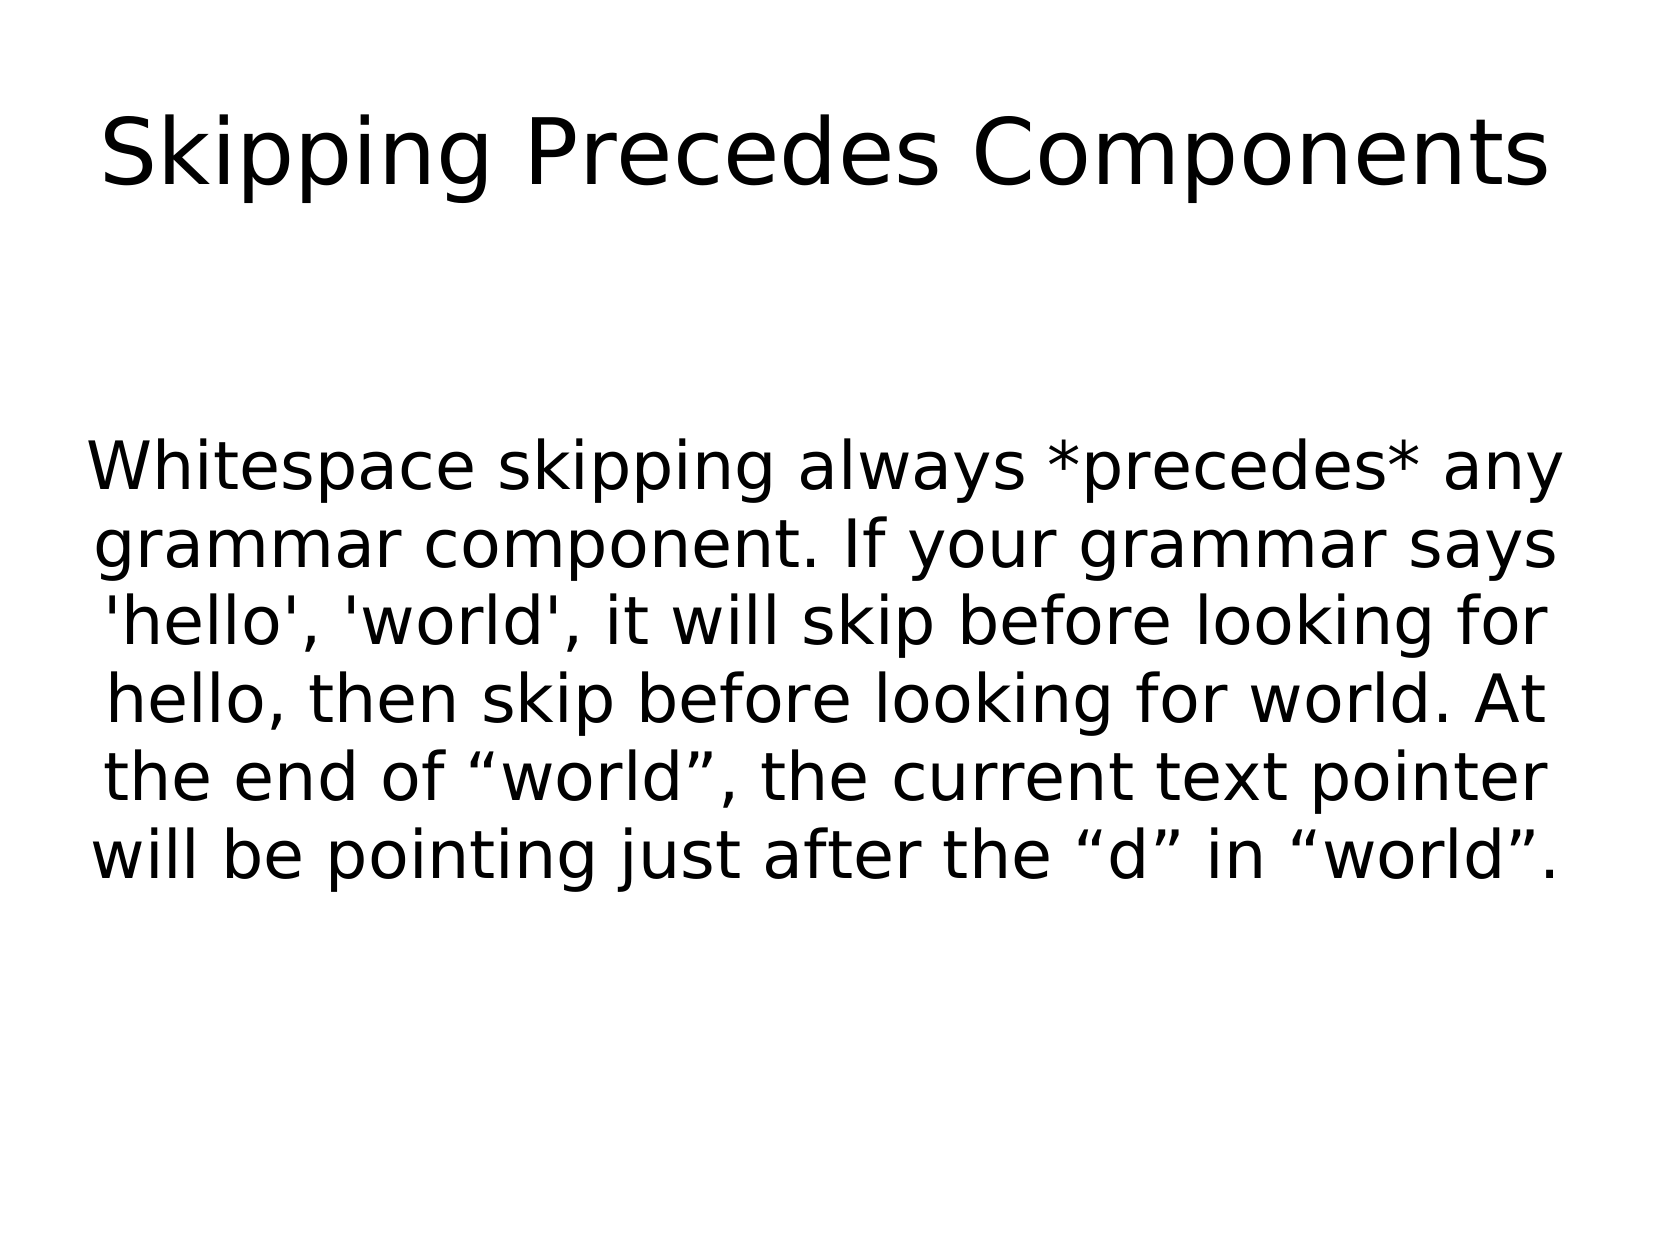

# Skipping Precedes Components
Whitespace skipping always *precedes* any grammar component. If your grammar says 'hello', 'world', it will skip before looking for hello, then skip before looking for world. At the end of “world”, the current text pointer will be pointing just after the “d” in “world”.